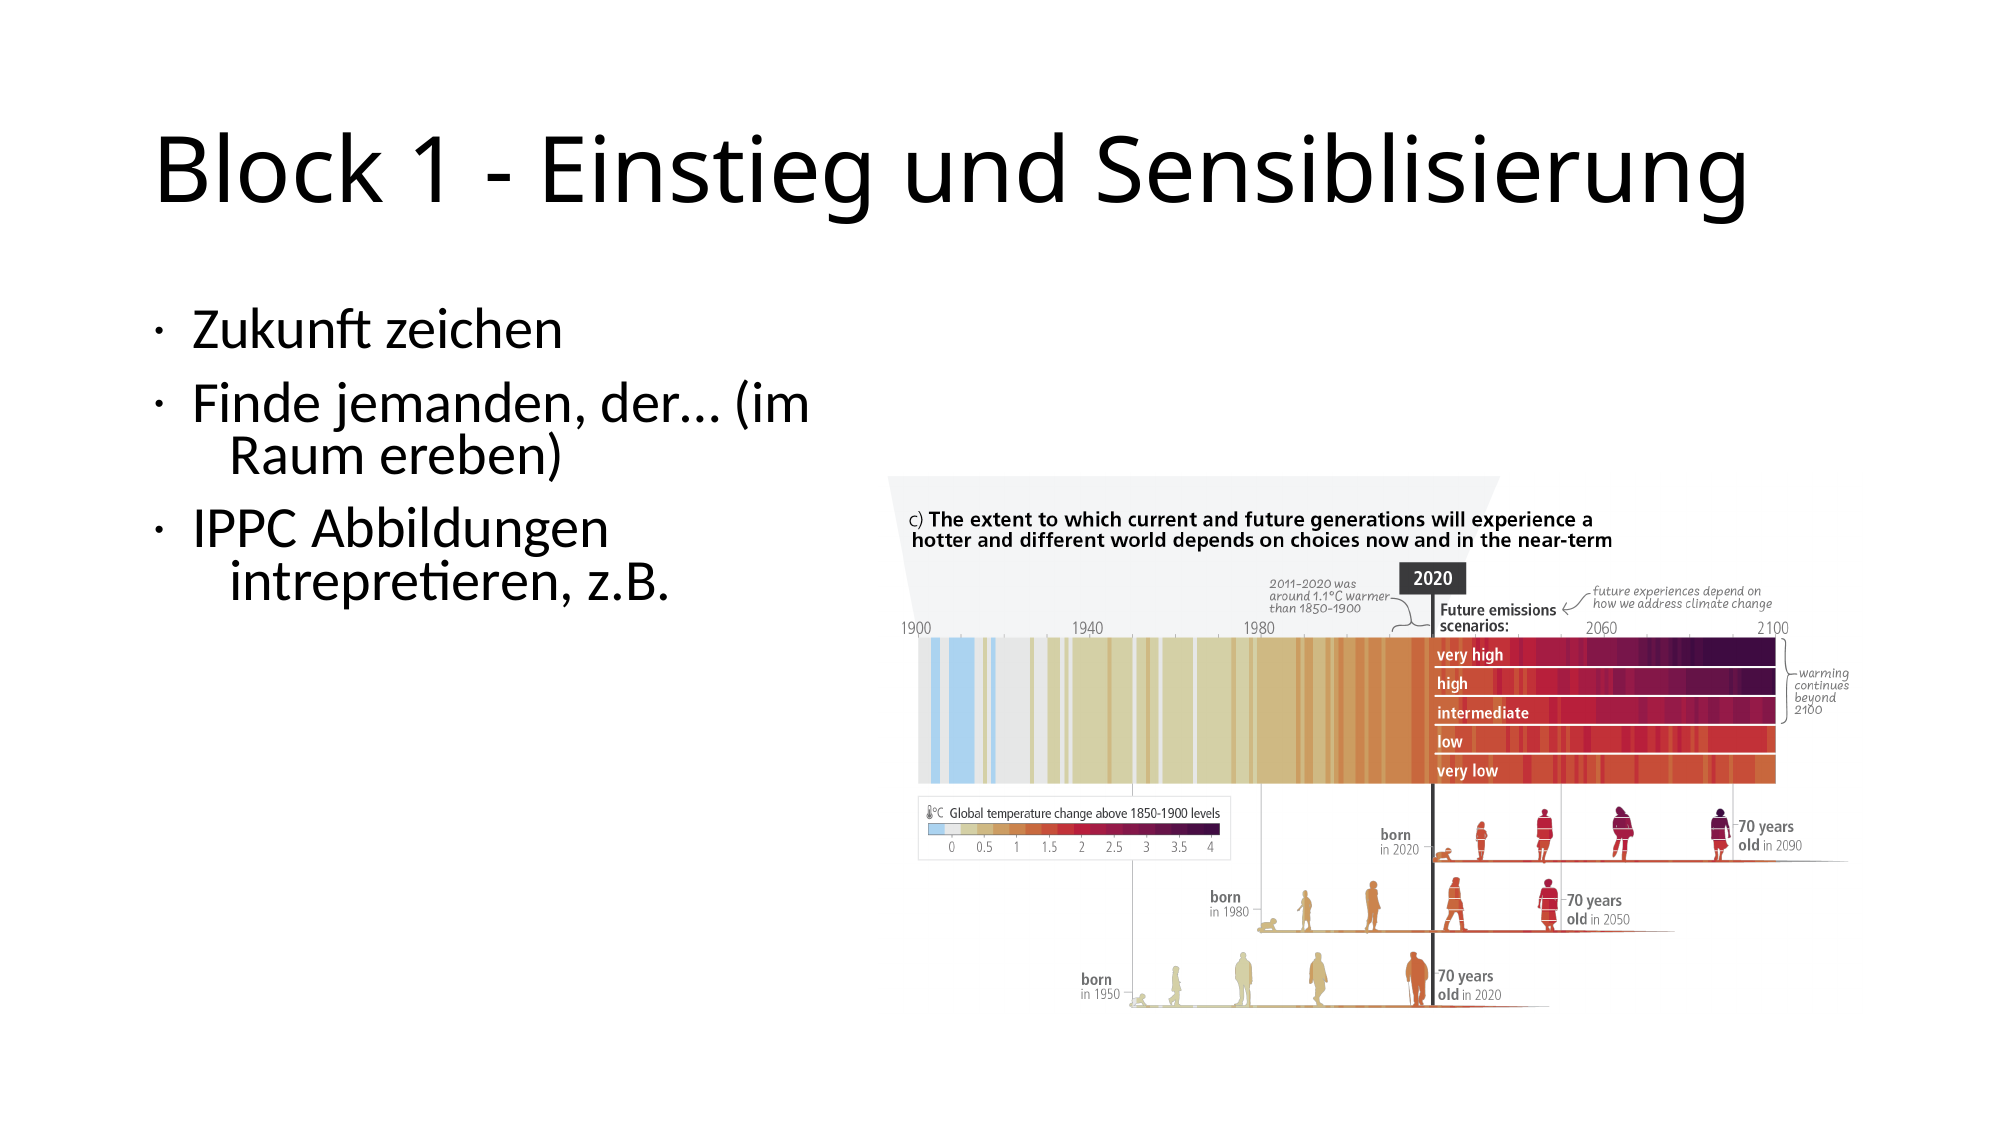

# Block 1 - Einstieg und Sensiblisierung
Zukunft zeichen
Finde jemanden, der… (im Raum ereben)
IPPC Abbildungen intrepretieren, z.B.